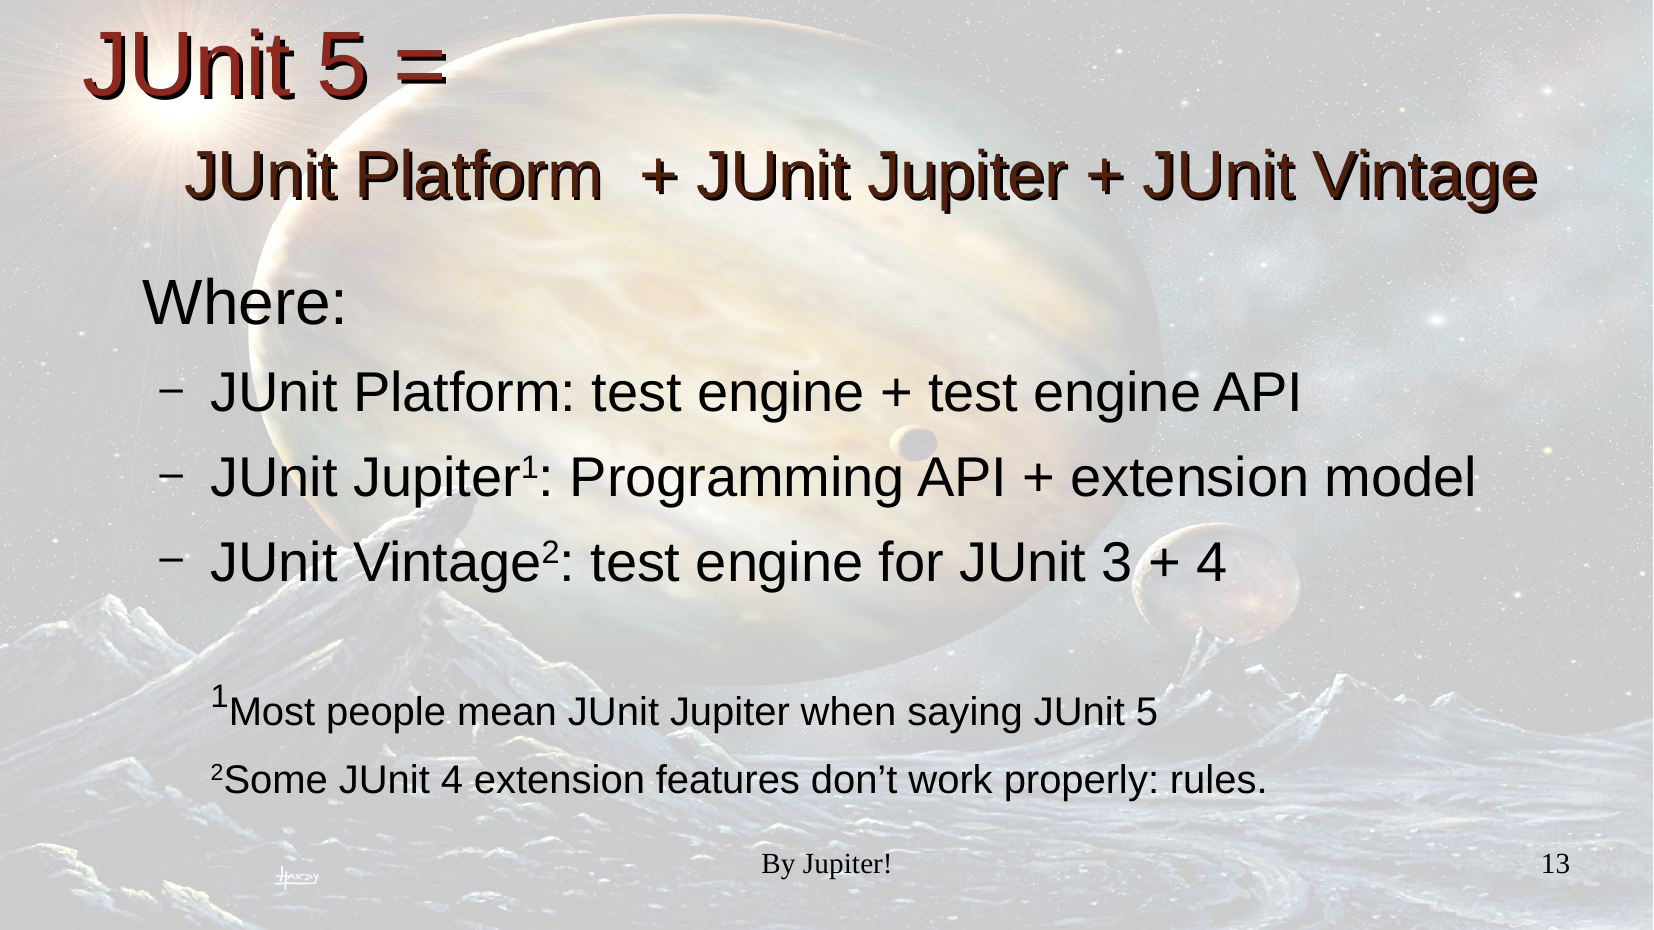

# JUnit 5 = JUnit Platform + JUnit Jupiter + JUnit Vintage
Where:
JUnit Platform: test engine + test engine API
JUnit Jupiter1: Programming API + extension model
JUnit Vintage2: test engine for JUnit 3 + 4
1Most people mean JUnit Jupiter when saying JUnit 5
2Some JUnit 4 extension features don’t work properly: rules.
By Jupiter!